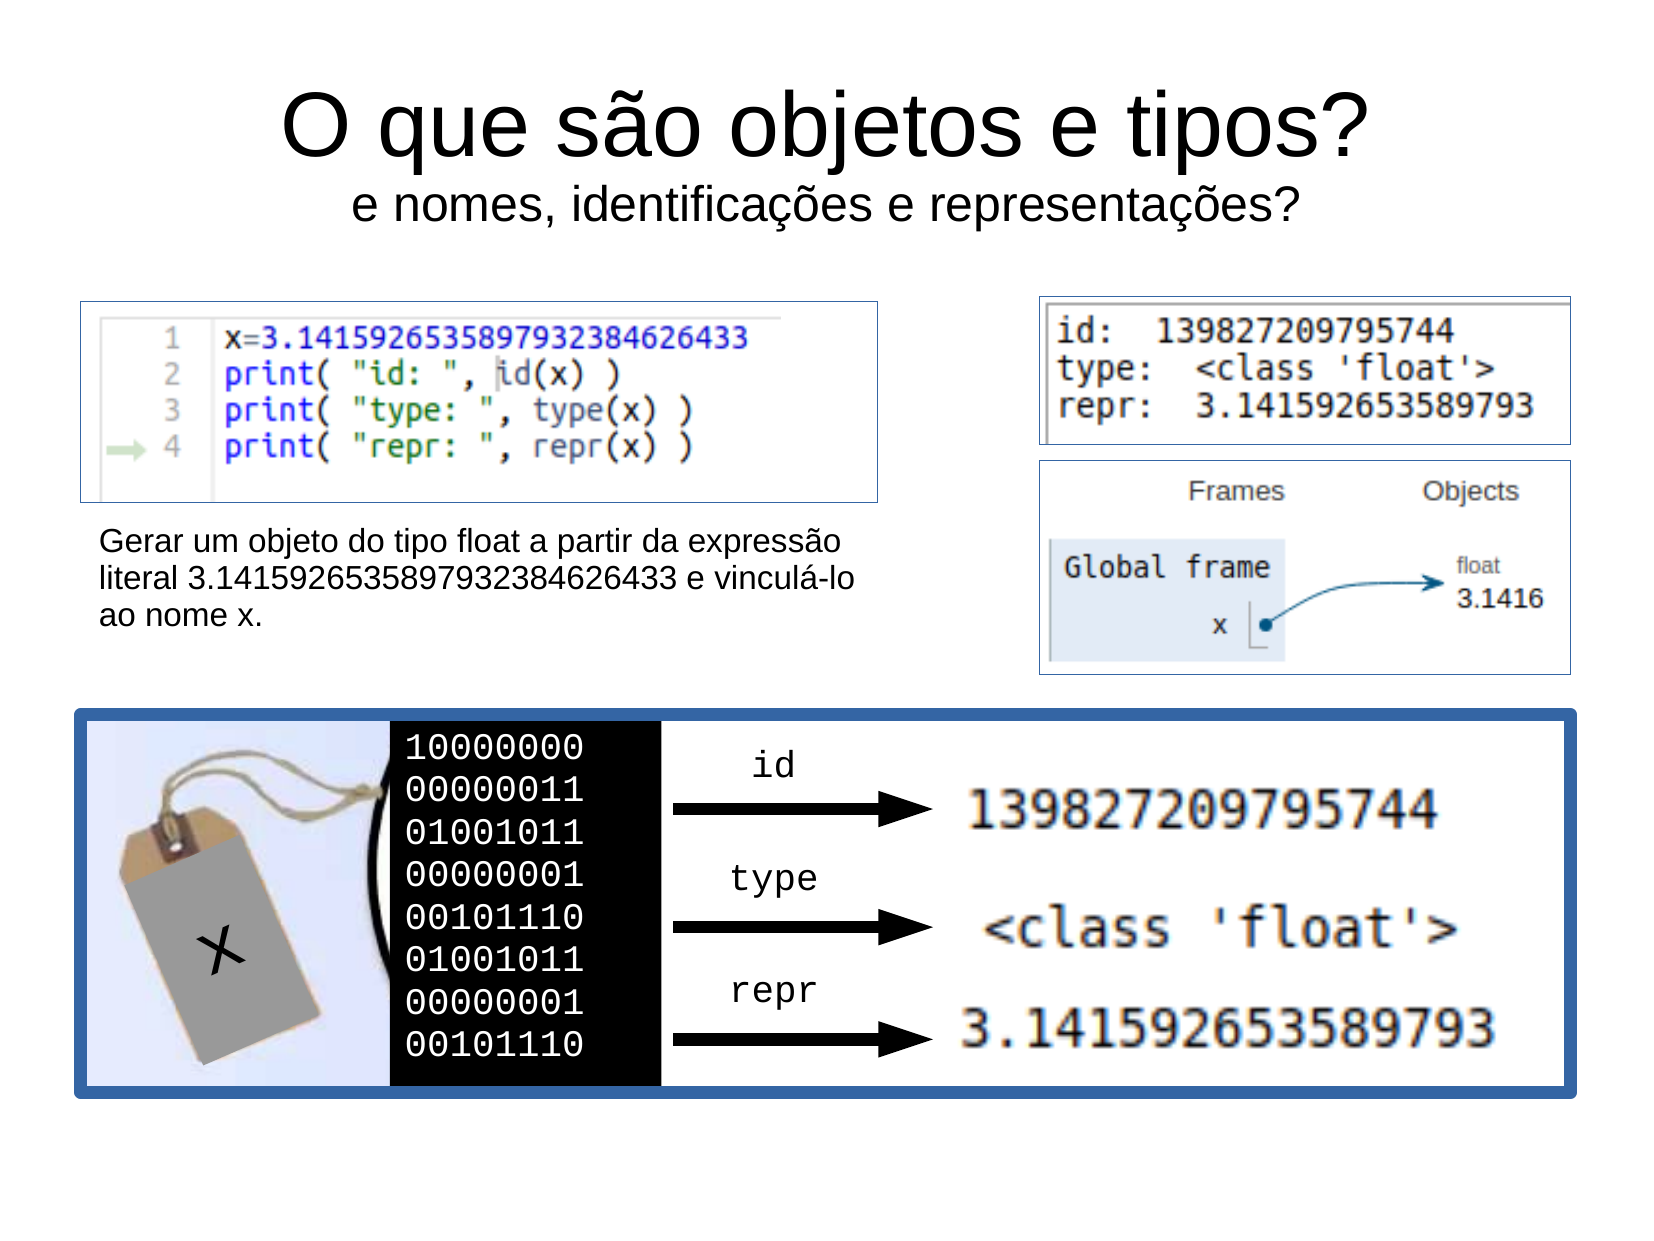

# O que são objetos e tipos? e nomes, identificações e representações?
Gerar um objeto do tipo float a partir da expressão literal 3.1415926535897932384626433 e vinculá-lo ao nome x.
10000000
00000011
01001011
00000001
00101110
01001011
00000001
00101110
id
type
x
repr